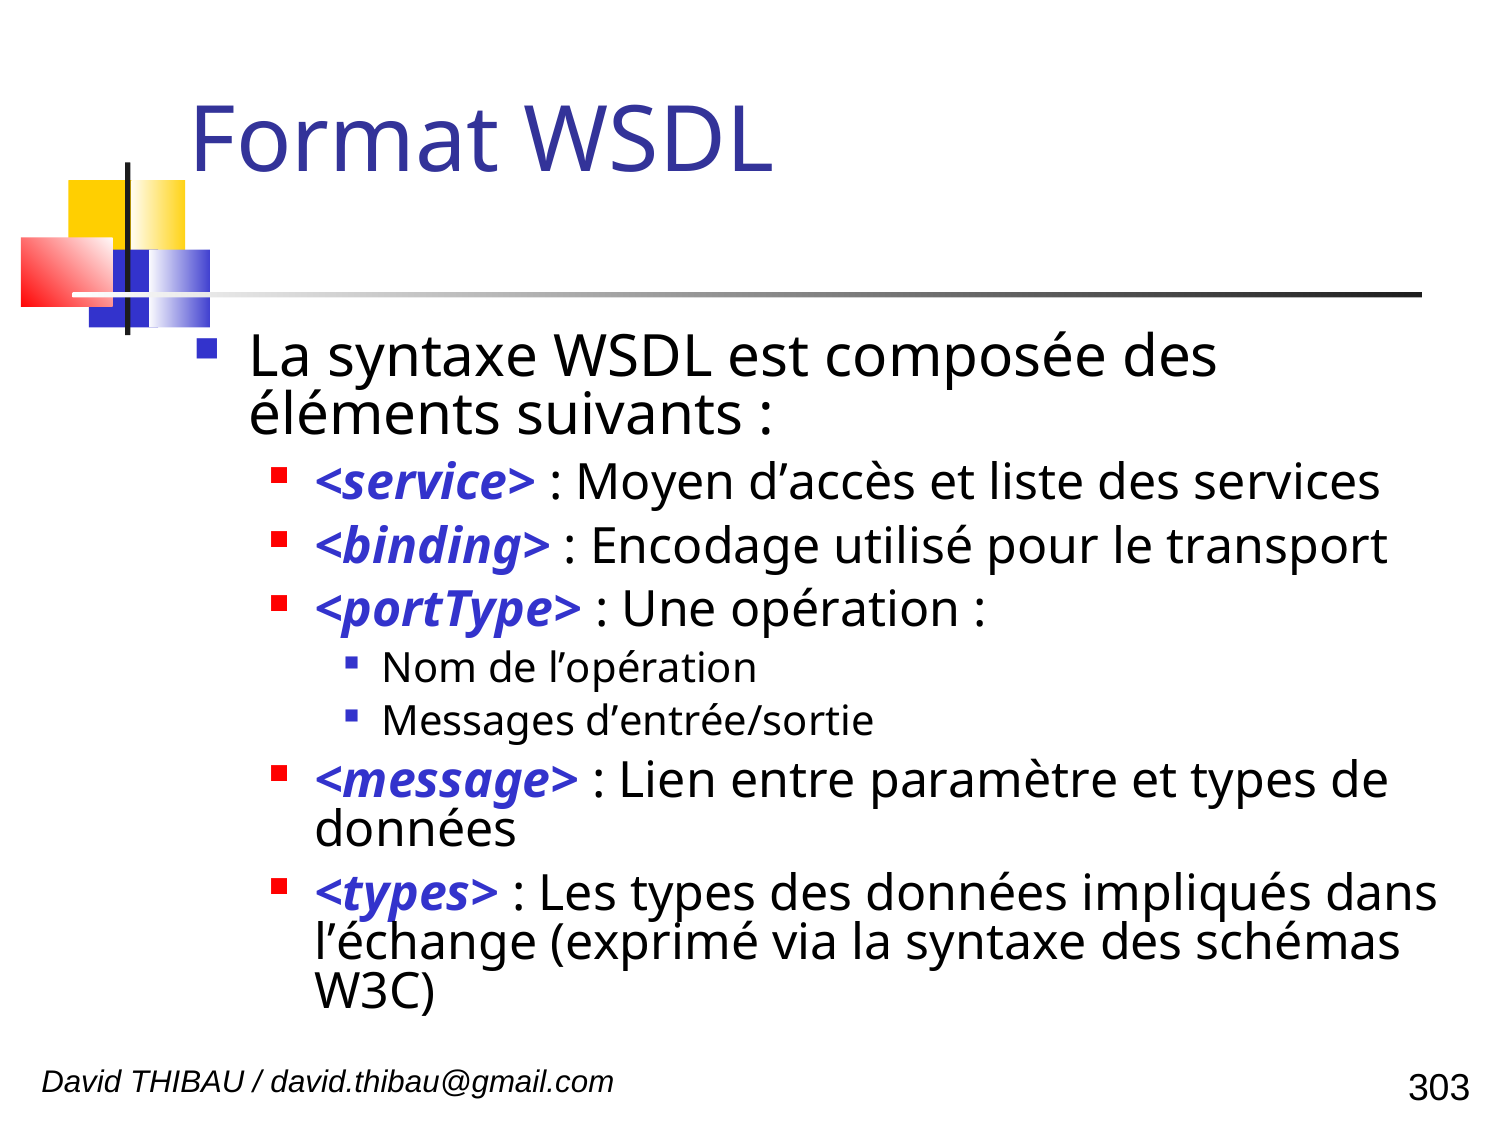

# Format WSDL
La syntaxe WSDL est composée des éléments suivants :
<service> : Moyen d’accès et liste des services
<binding> : Encodage utilisé pour le transport
<portType> : Une opération :
Nom de l’opération
Messages d’entrée/sortie
<message> : Lien entre paramètre et types de données
<types> : Les types des données impliqués dans l’échange (exprimé via la syntaxe des schémas W3C)